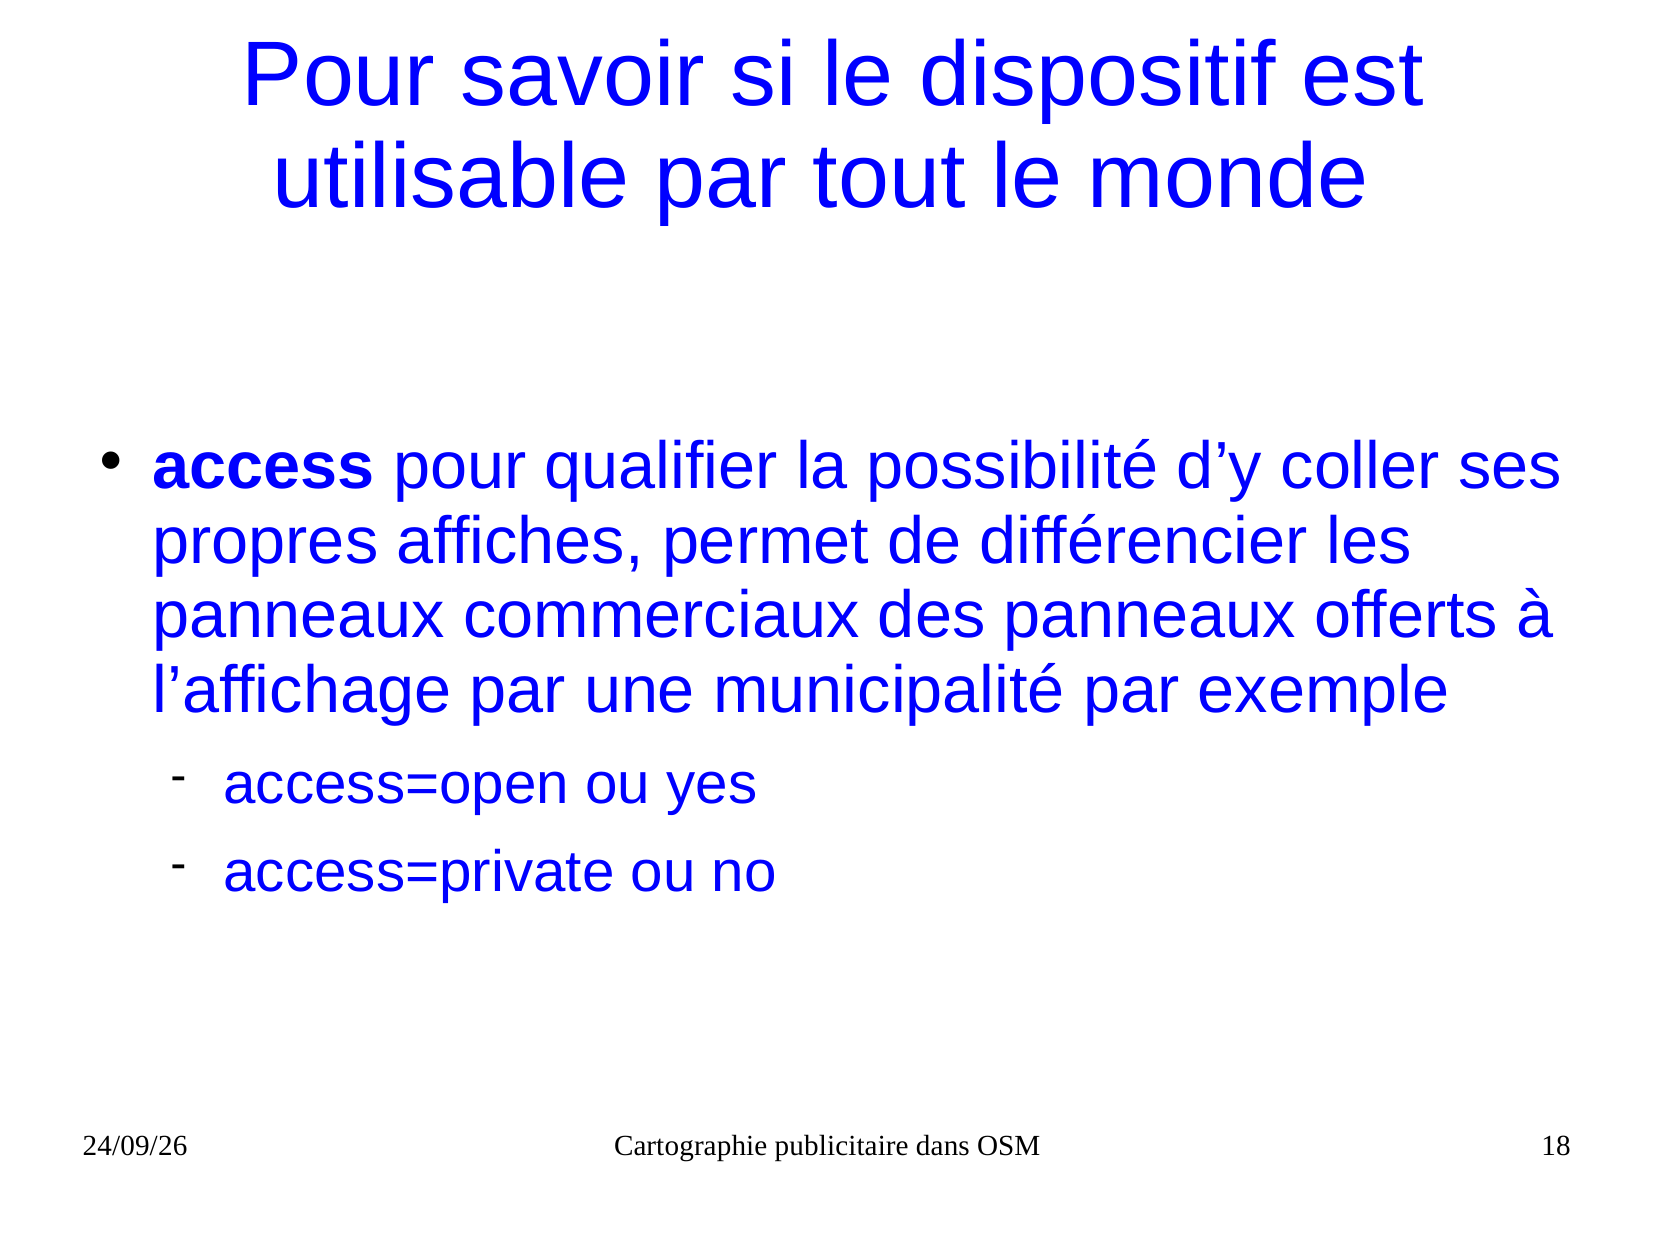

# Pour savoir si le dispositif est utilisable par tout le monde
access pour qualifier la possibilité d’y coller ses propres affiches, permet de différencier les panneaux commerciaux des panneaux offerts à l’affichage par une municipalité par exemple
access=open ou yes
access=private ou no
Cartographie publicitaire dans OSM
18